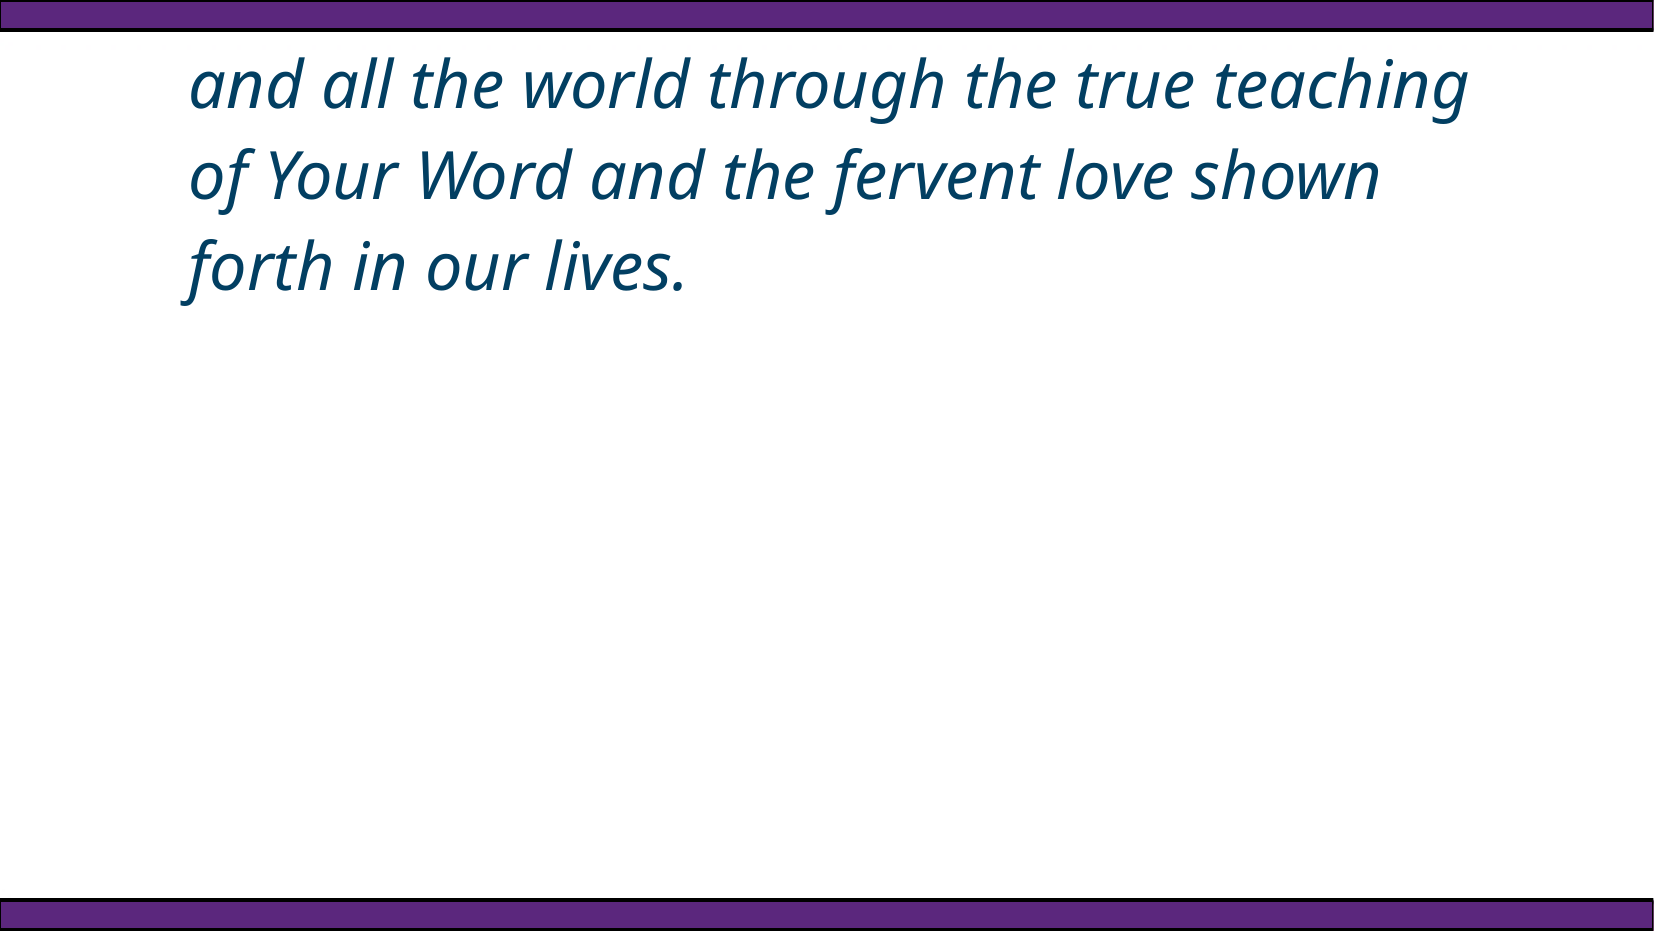

and all the world through the true teaching
 of Your Word and the fervent love shown
 forth in our lives.